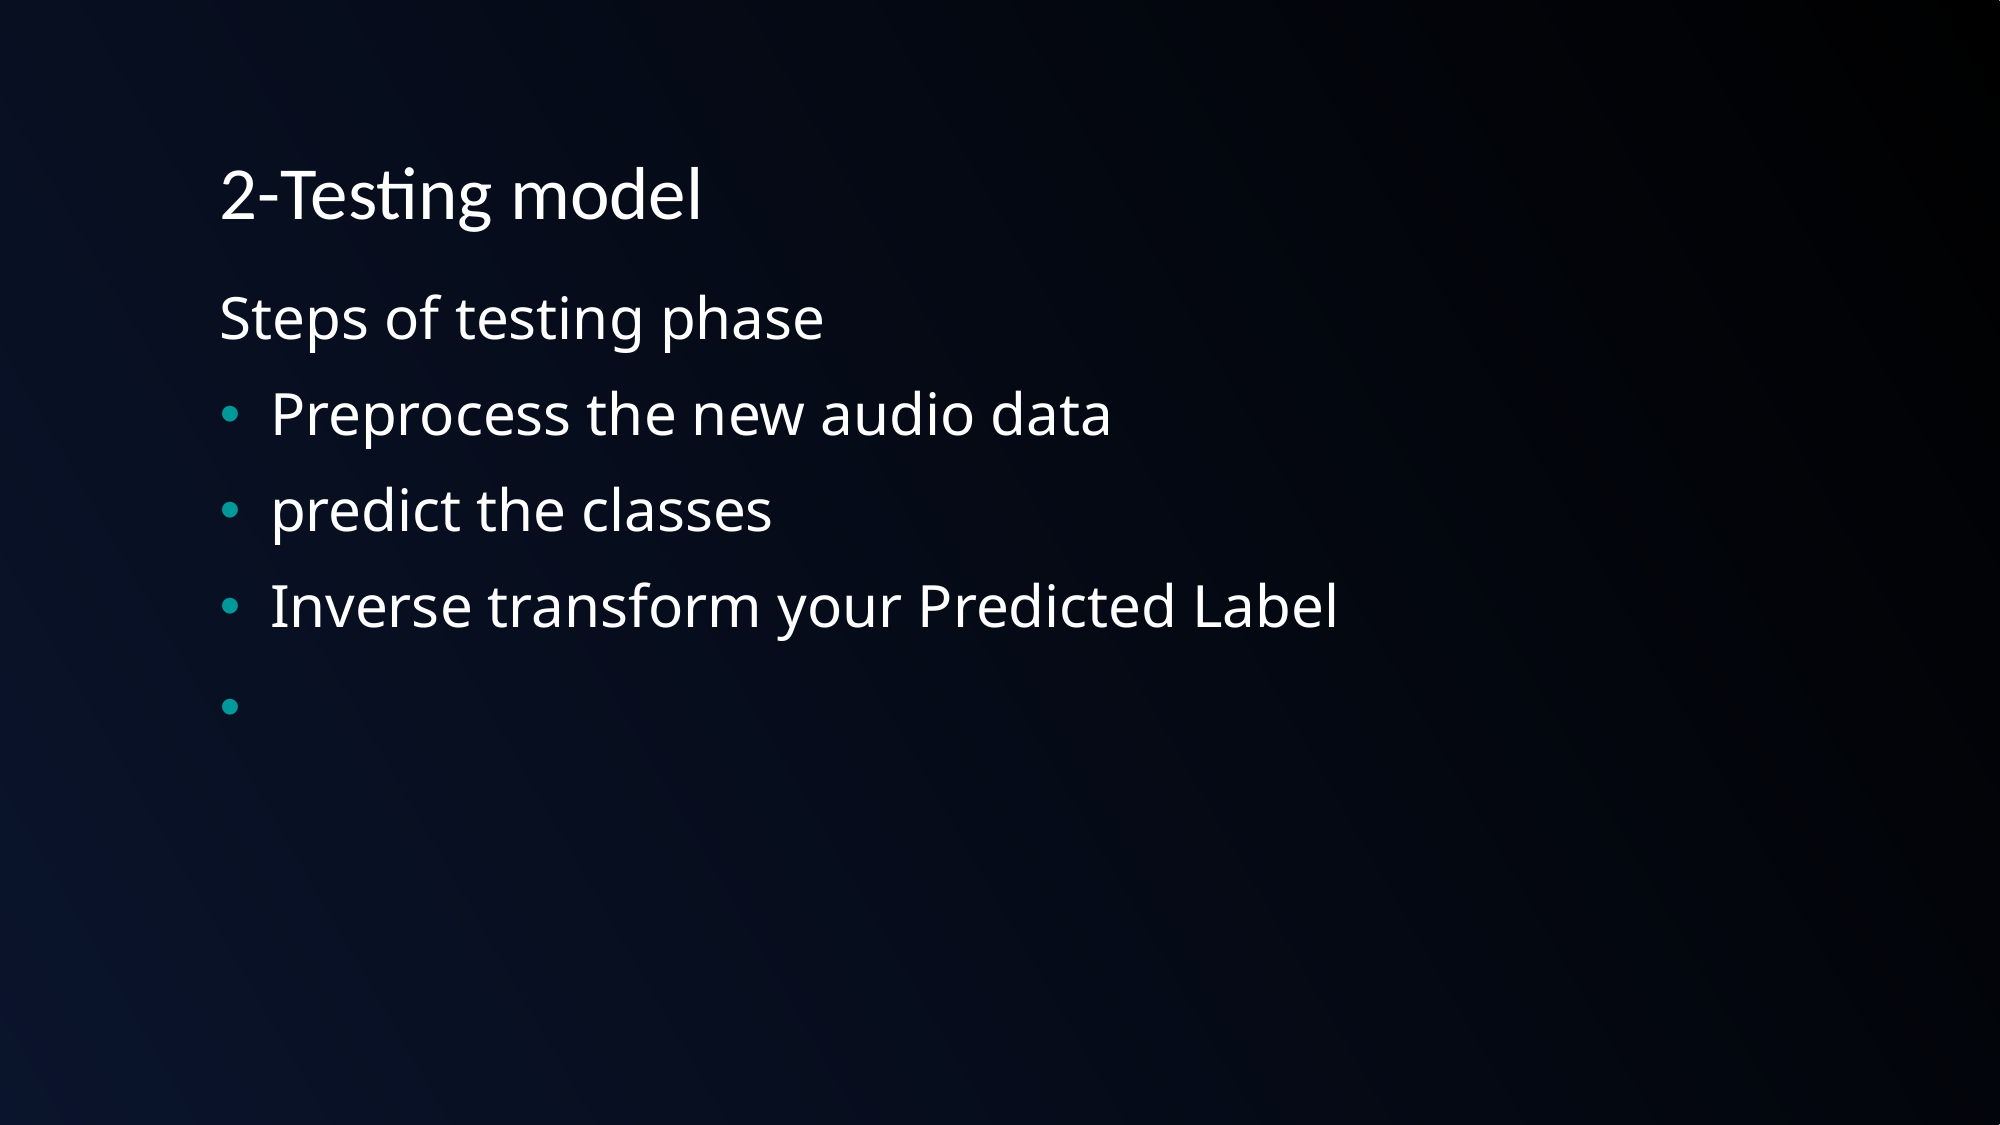

# 2-Testing model
Steps of testing phase
Preprocess the new audio data
predict the classes
Inverse transform your Predicted Label